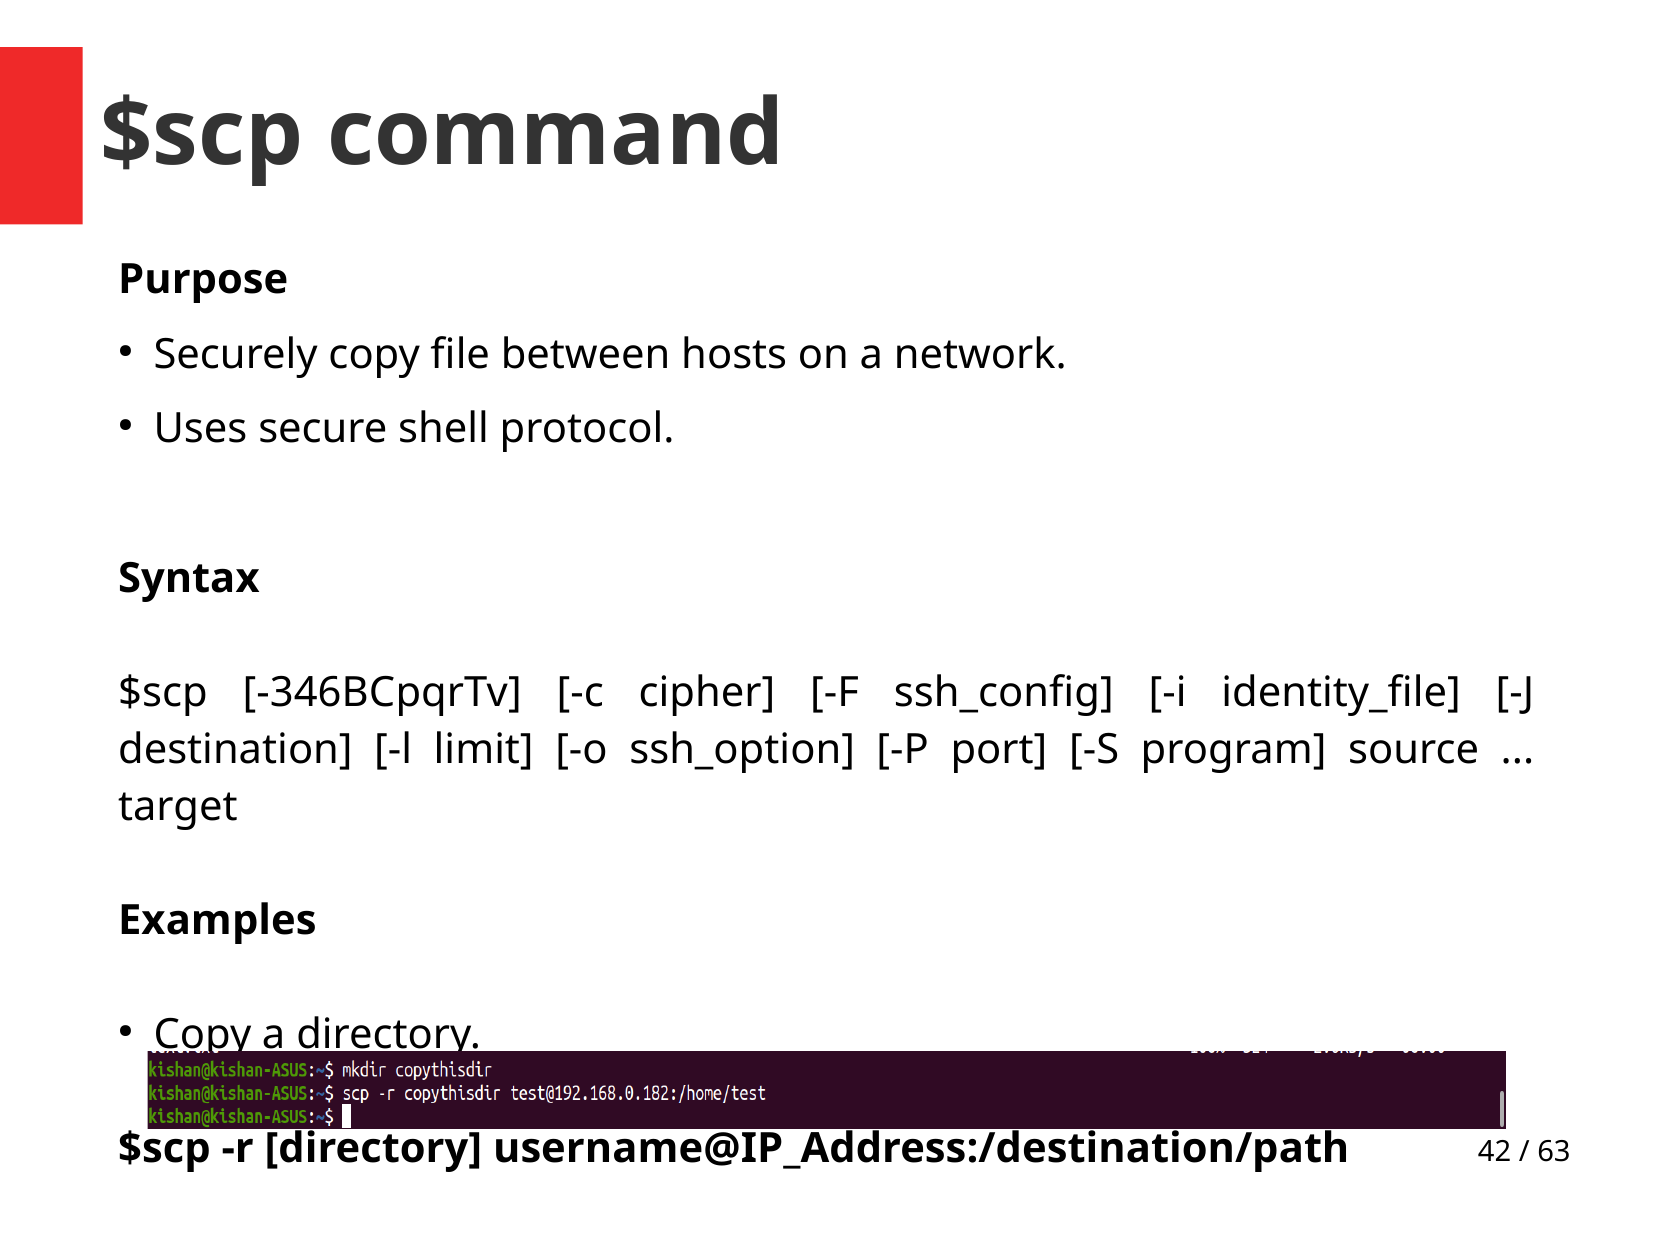

# $scp command
Purpose
Securely copy file between hosts on a network.
Uses secure shell protocol.
Syntax
$scp [-346BCpqrTv] [-c cipher] [-F ssh_config] [-i identity_file] [-J destination] [-l limit] [-o ssh_option] [-P port] [-S program] source ... target
Examples
Copy a directory.
$scp -r [directory] username@IP_Address:/destination/path
42